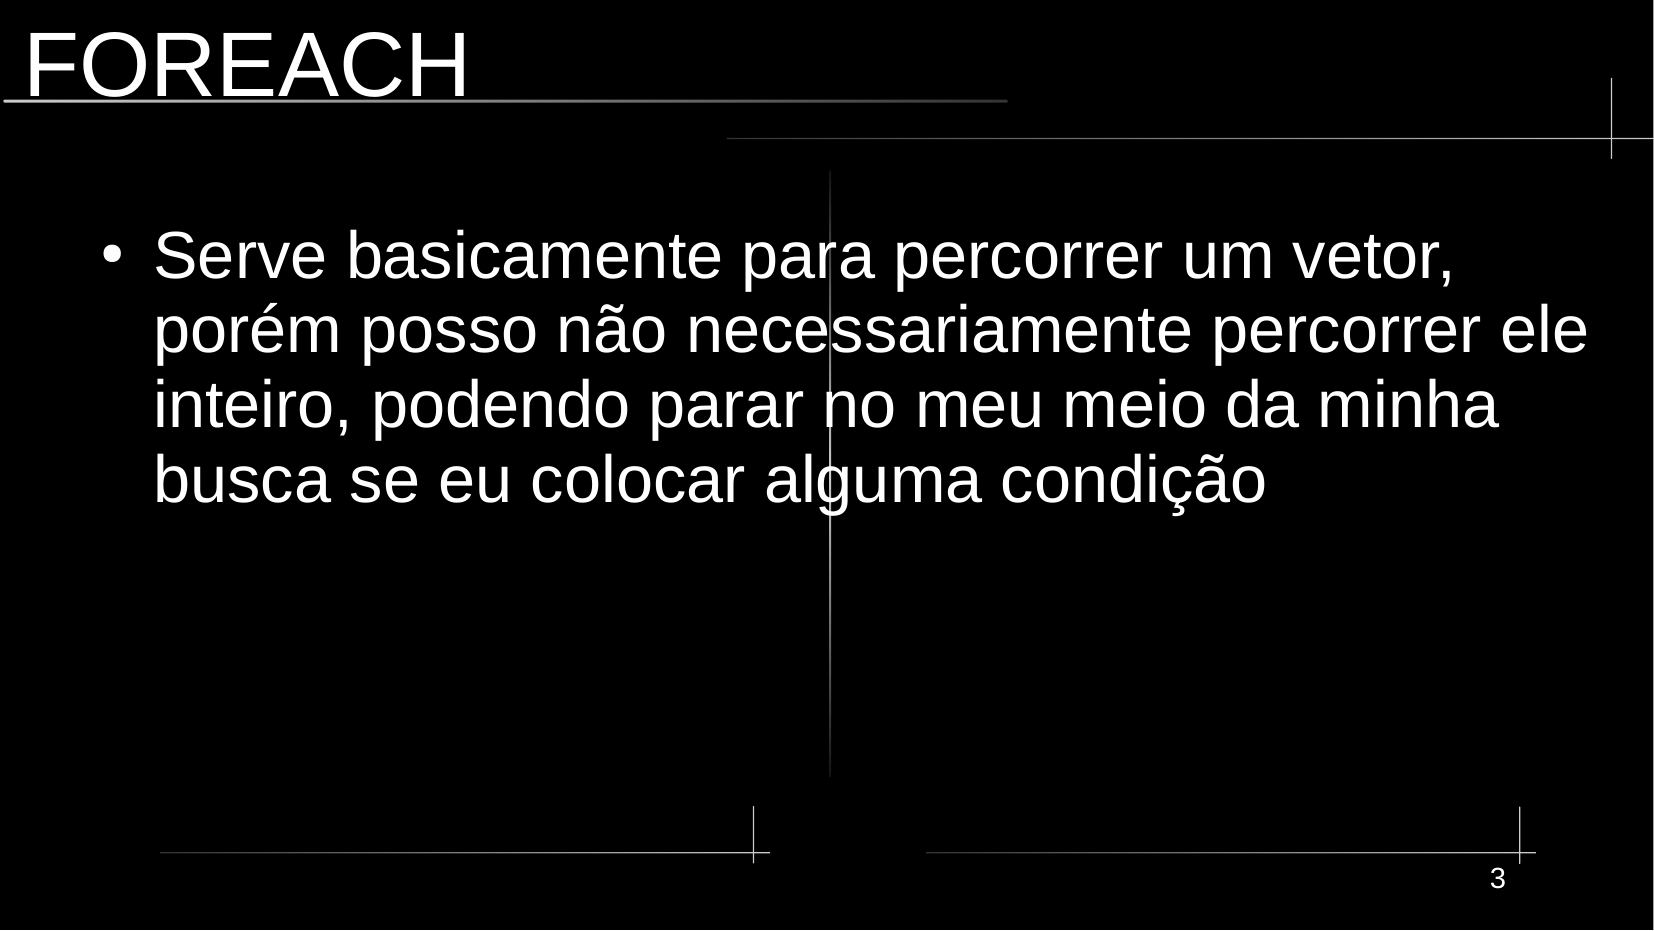

# FOREACH
Serve basicamente para percorrer um vetor, porém posso não necessariamente percorrer ele inteiro, podendo parar no meu meio da minha busca se eu colocar alguma condição
3